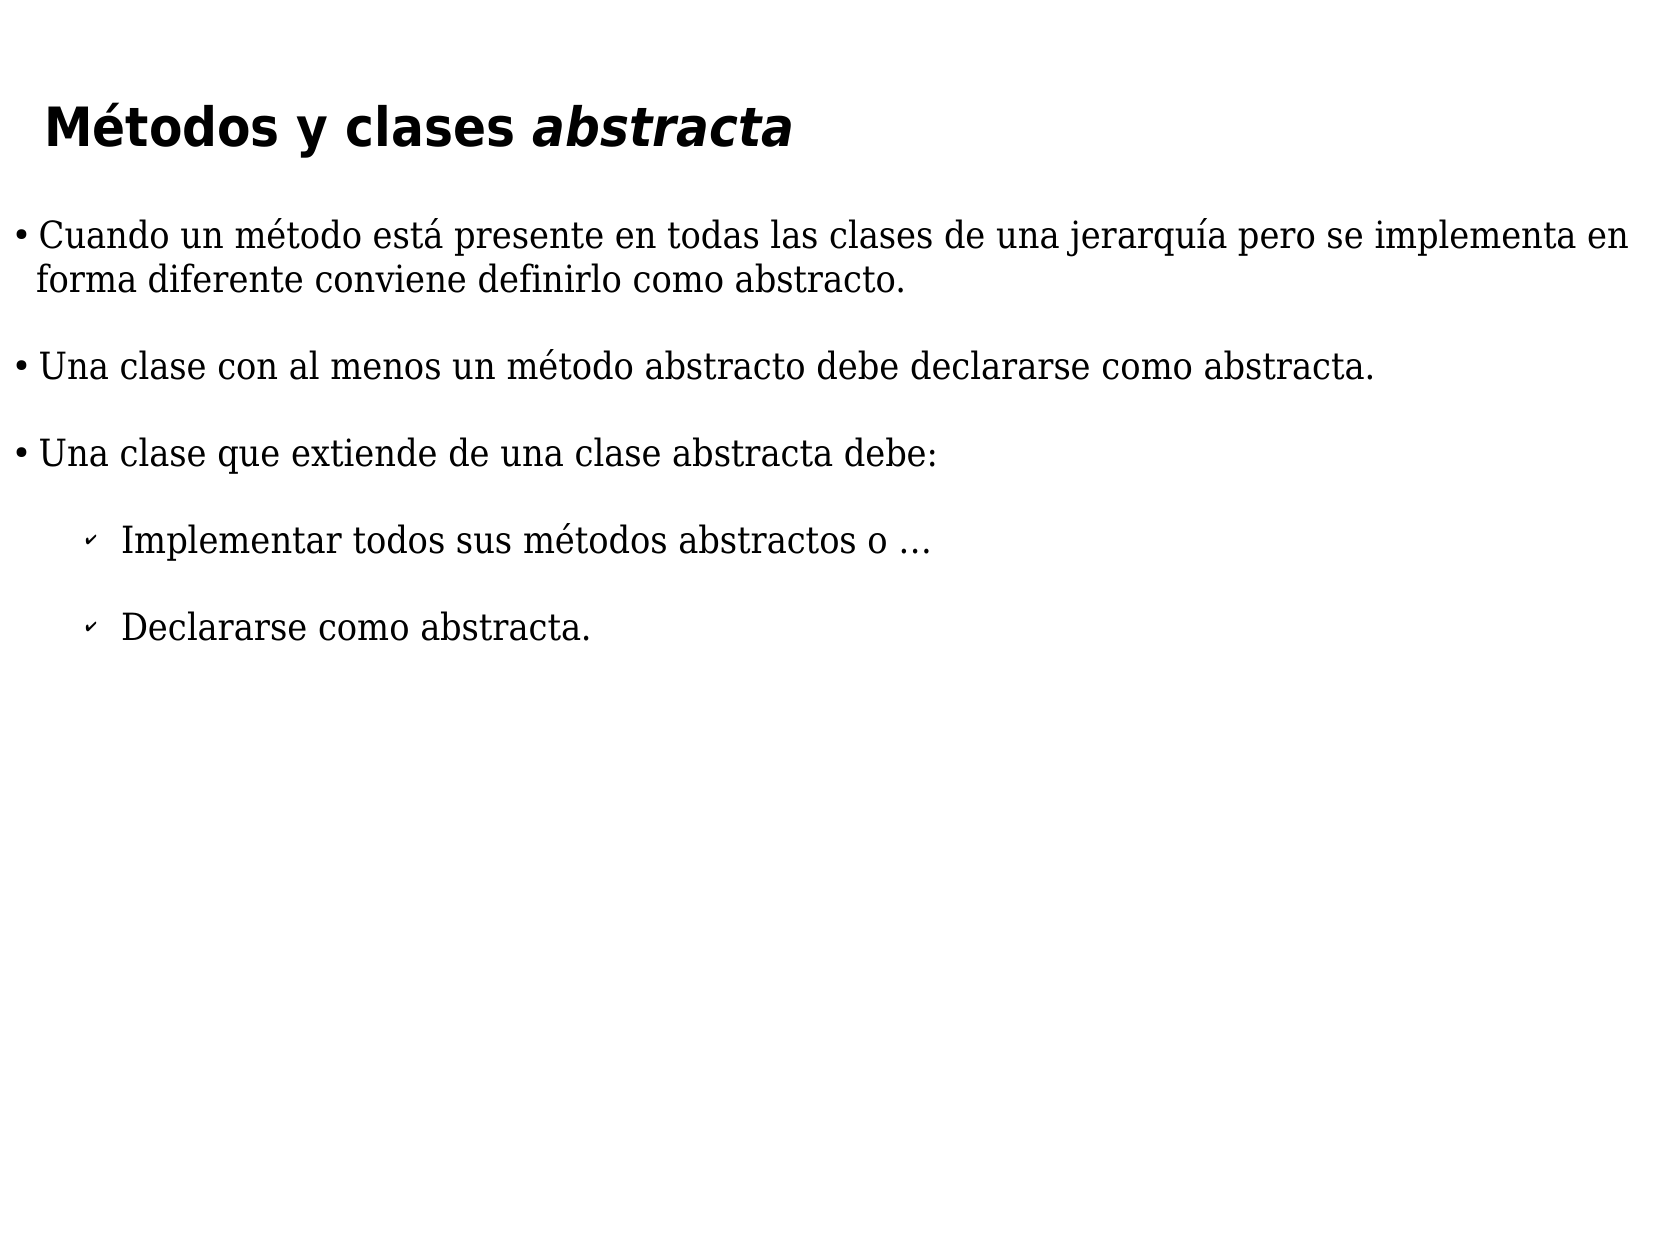

Métodos y clases abstracta
 Cuando un método está presente en todas las clases de una jerarquía pero se implementa en forma diferente conviene definirlo como abstracto.
 Una clase con al menos un método abstracto debe declararse como abstracta.
 Una clase que extiende de una clase abstracta debe:
Implementar todos sus métodos abstractos o …
Declararse como abstracta.